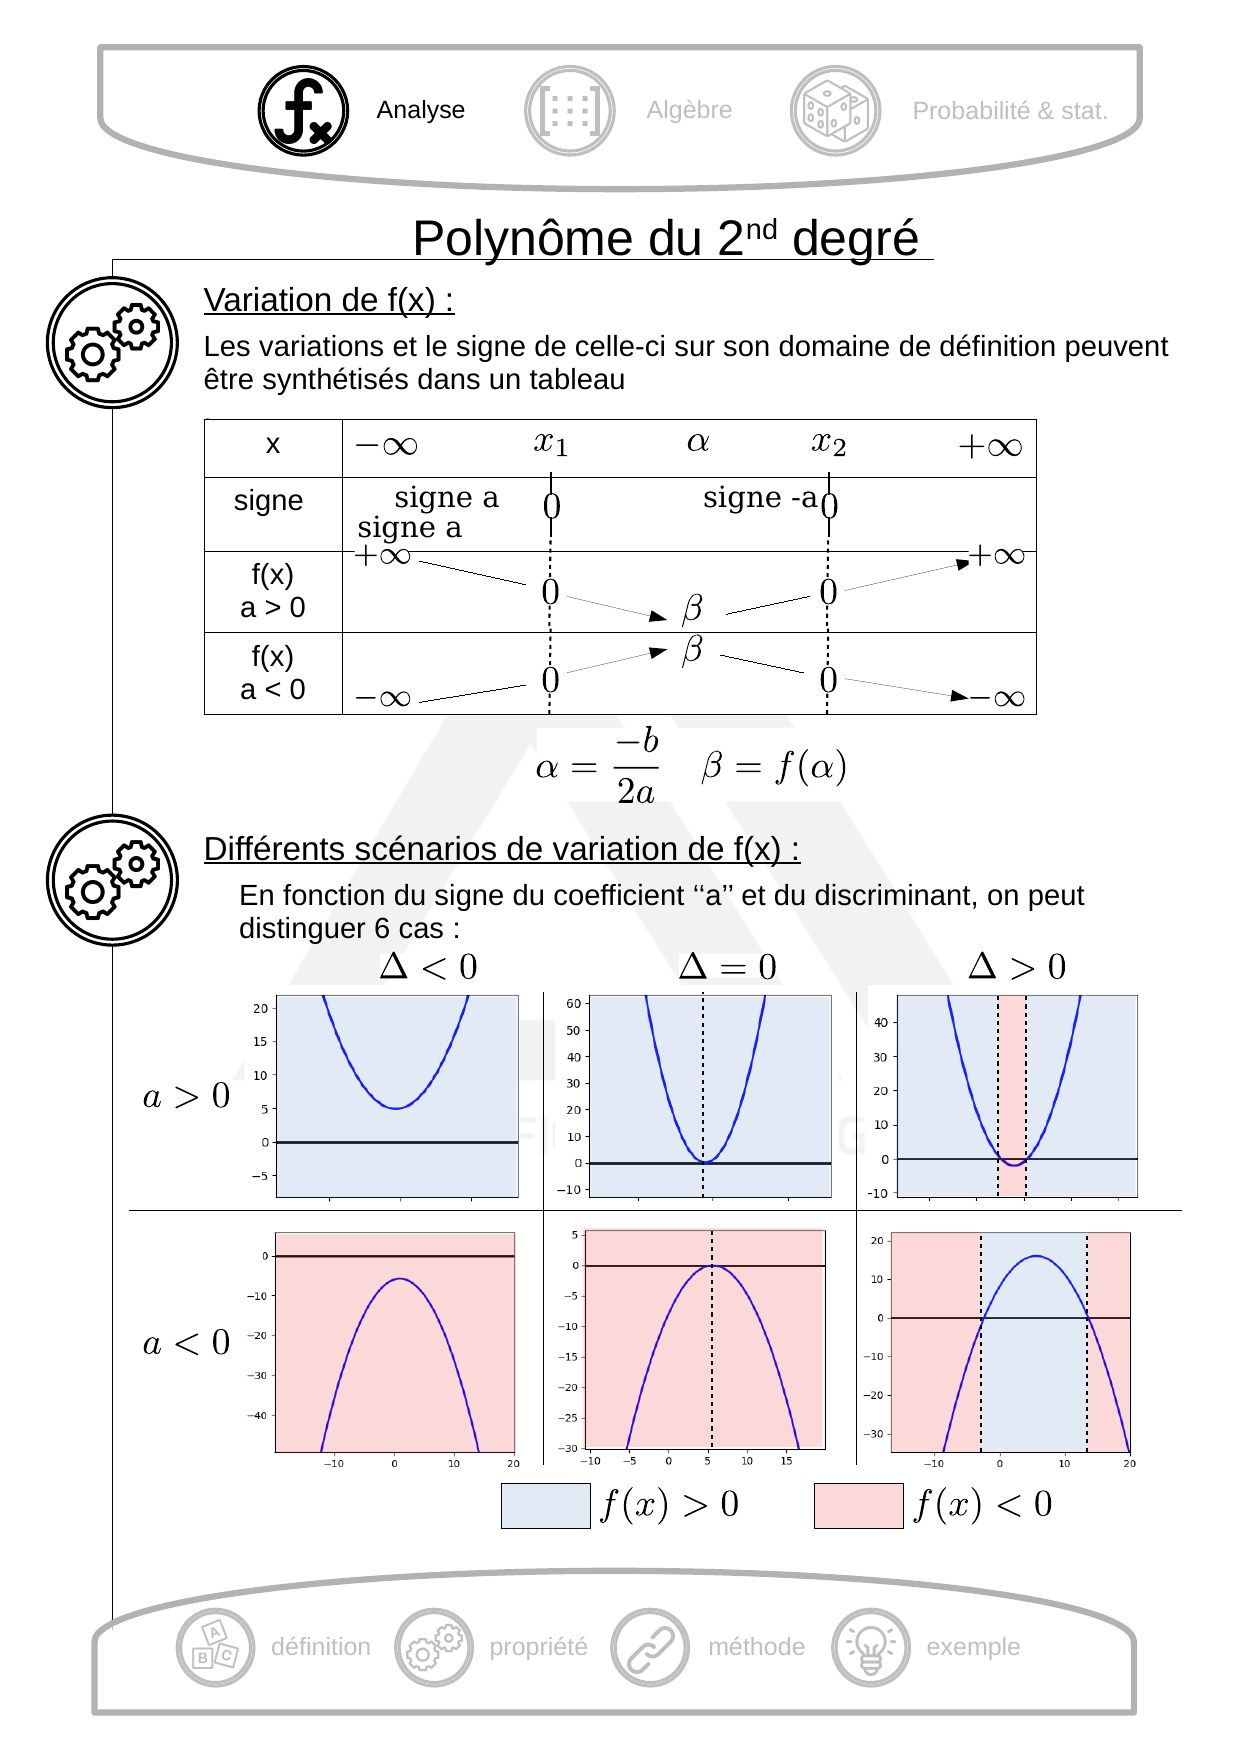

Algèbre
Analyse
Probabilité & stat.
Polynôme du 2nd degré
Variation de f(x) :
Les variations et le signe de celle-ci sur son domaine de définition peuvent être synthétisés dans un tableau
:
Différents scénarios de variation de f(x) :
En fonction du signe du coefficient ‘‘a’’ et du discriminant, on peut distinguer 6 cas :
| x | |
| --- | --- |
| signe | signe a signe -a signe a |
| f(x) a > 0 | |
| f(x) a < 0 | |
définition
propriété
exemple
méthode